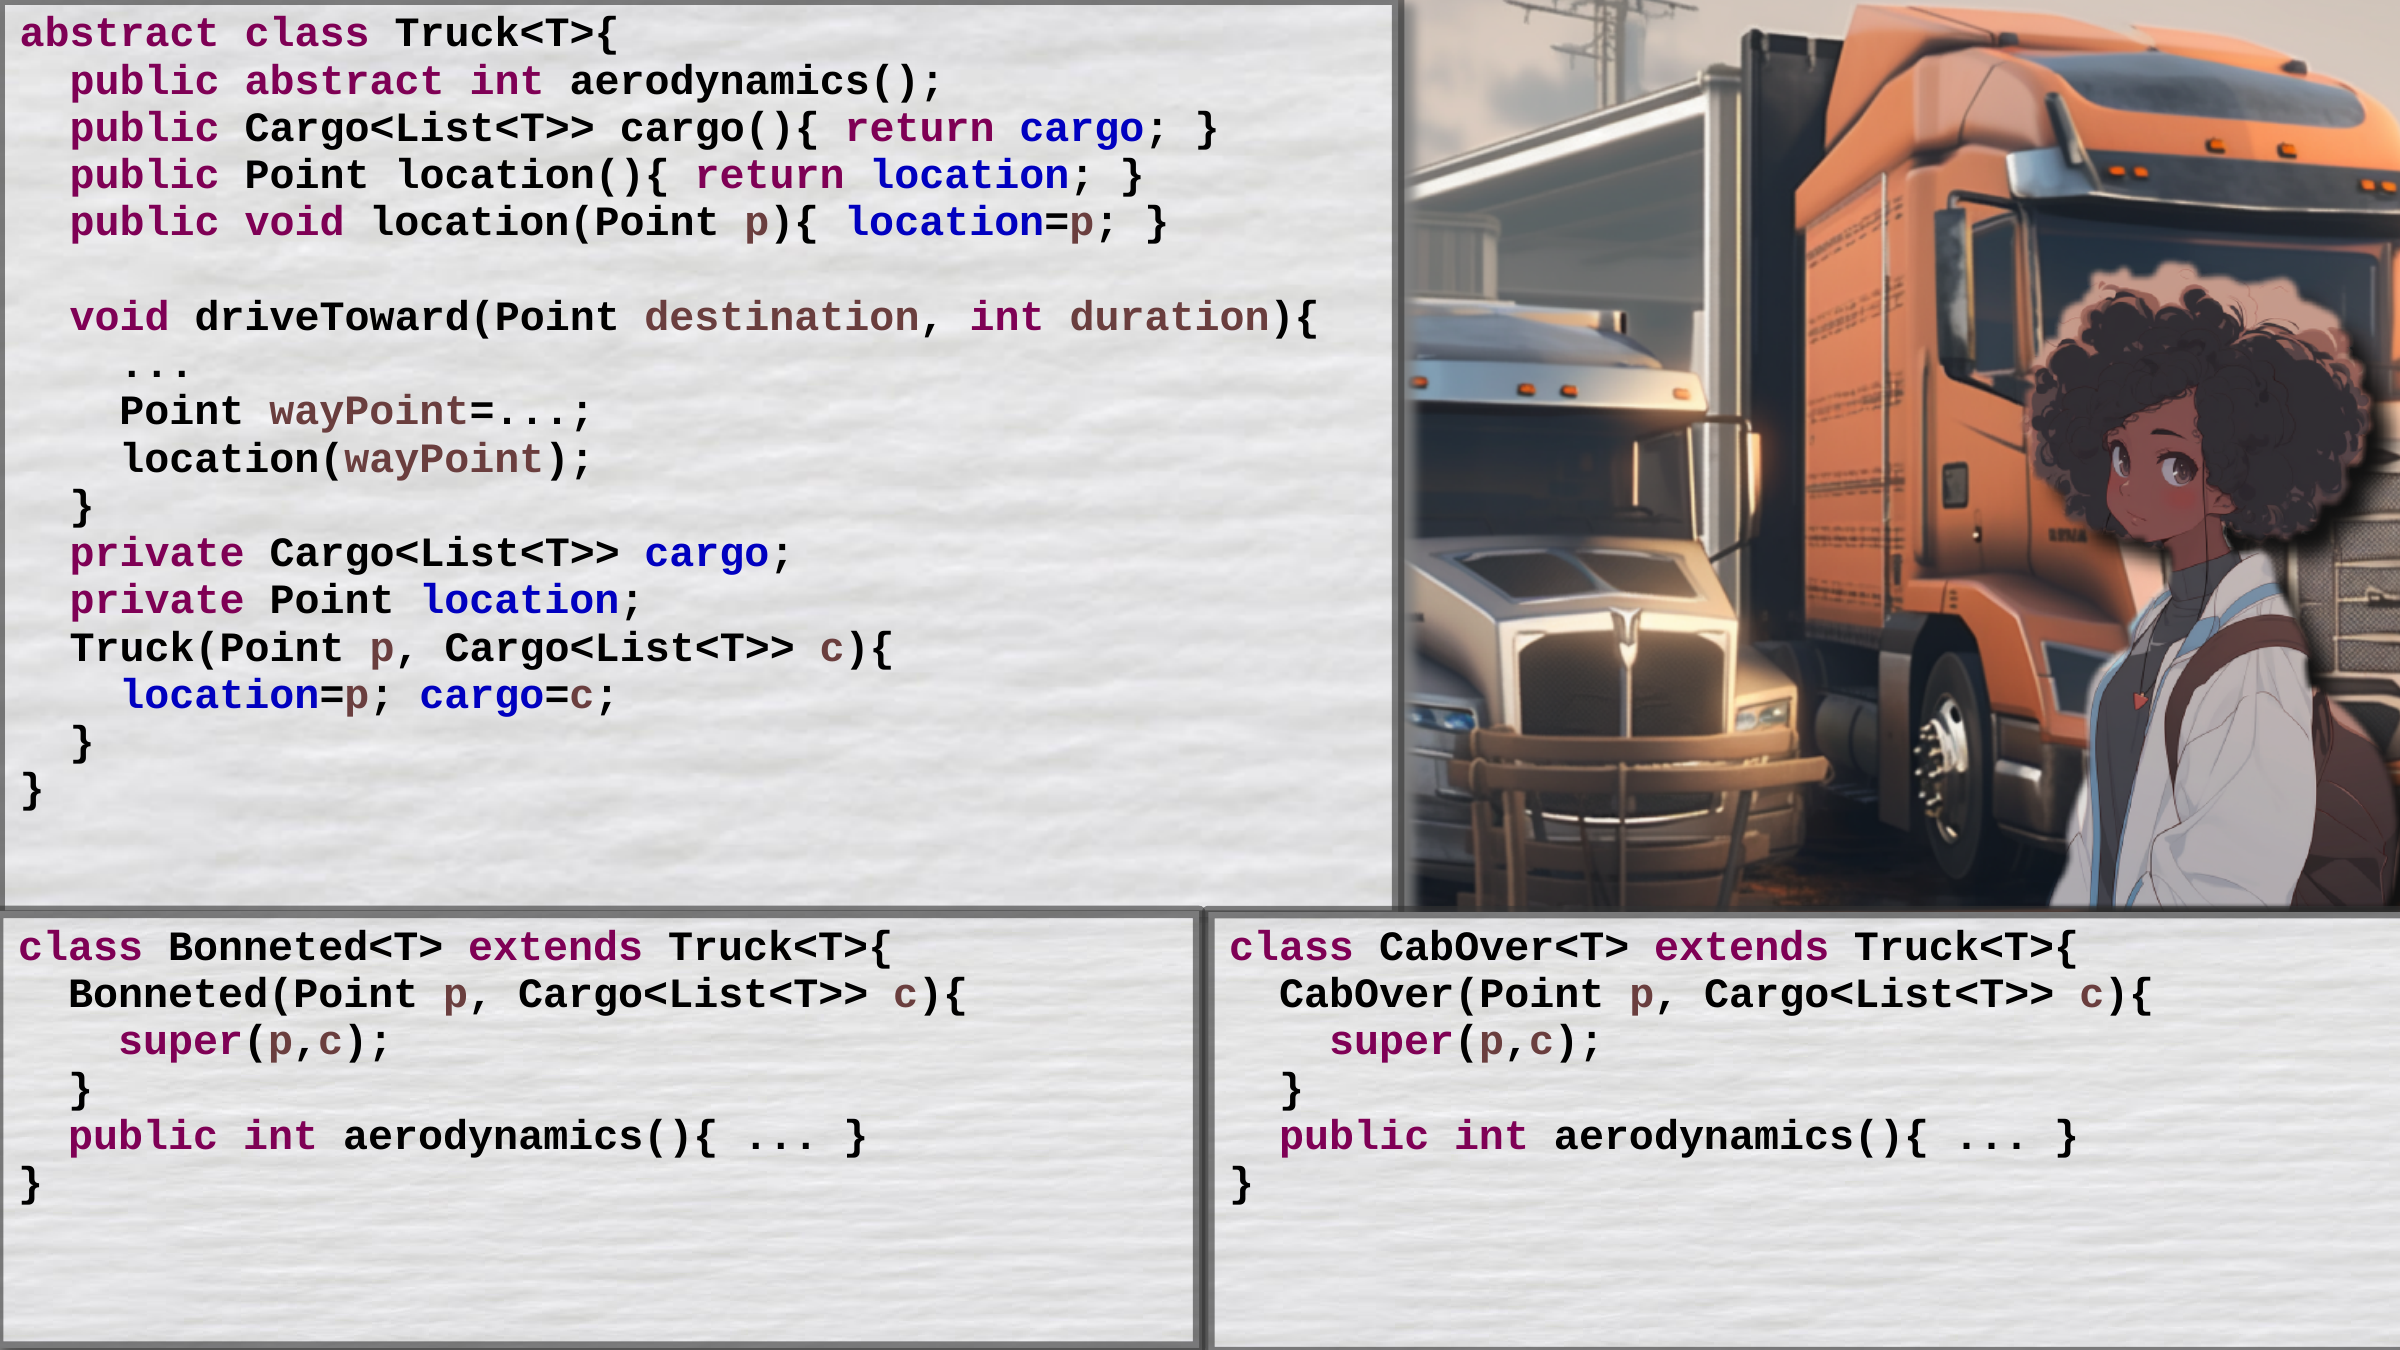

abstract class Truck<T>{
 public abstract int aerodynamics();
 public Cargo<List<T>> cargo(){ return cargo; }
 public Point location(){ return location; }
 public void location(Point p){ location=p; }
 void driveToward(Point destination, int duration){
 ...
 Point wayPoint=...;
 location(wayPoint);
 }
 private Cargo<List<T>> cargo;
 private Point location;
 Truck(Point p, Cargo<List<T>> c){
 location=p; cargo=c;
 }
}
class Bonneted<T> extends Truck<T>{
 Bonneted(Point p, Cargo<List<T>> c){
 super(p,c);
 }
 public int aerodynamics(){ ... }
}
class CabOver<T> extends Truck<T>{
 CabOver(Point p, Cargo<List<T>> c){
 super(p,c);
 }
 public int aerodynamics(){ ... }
}